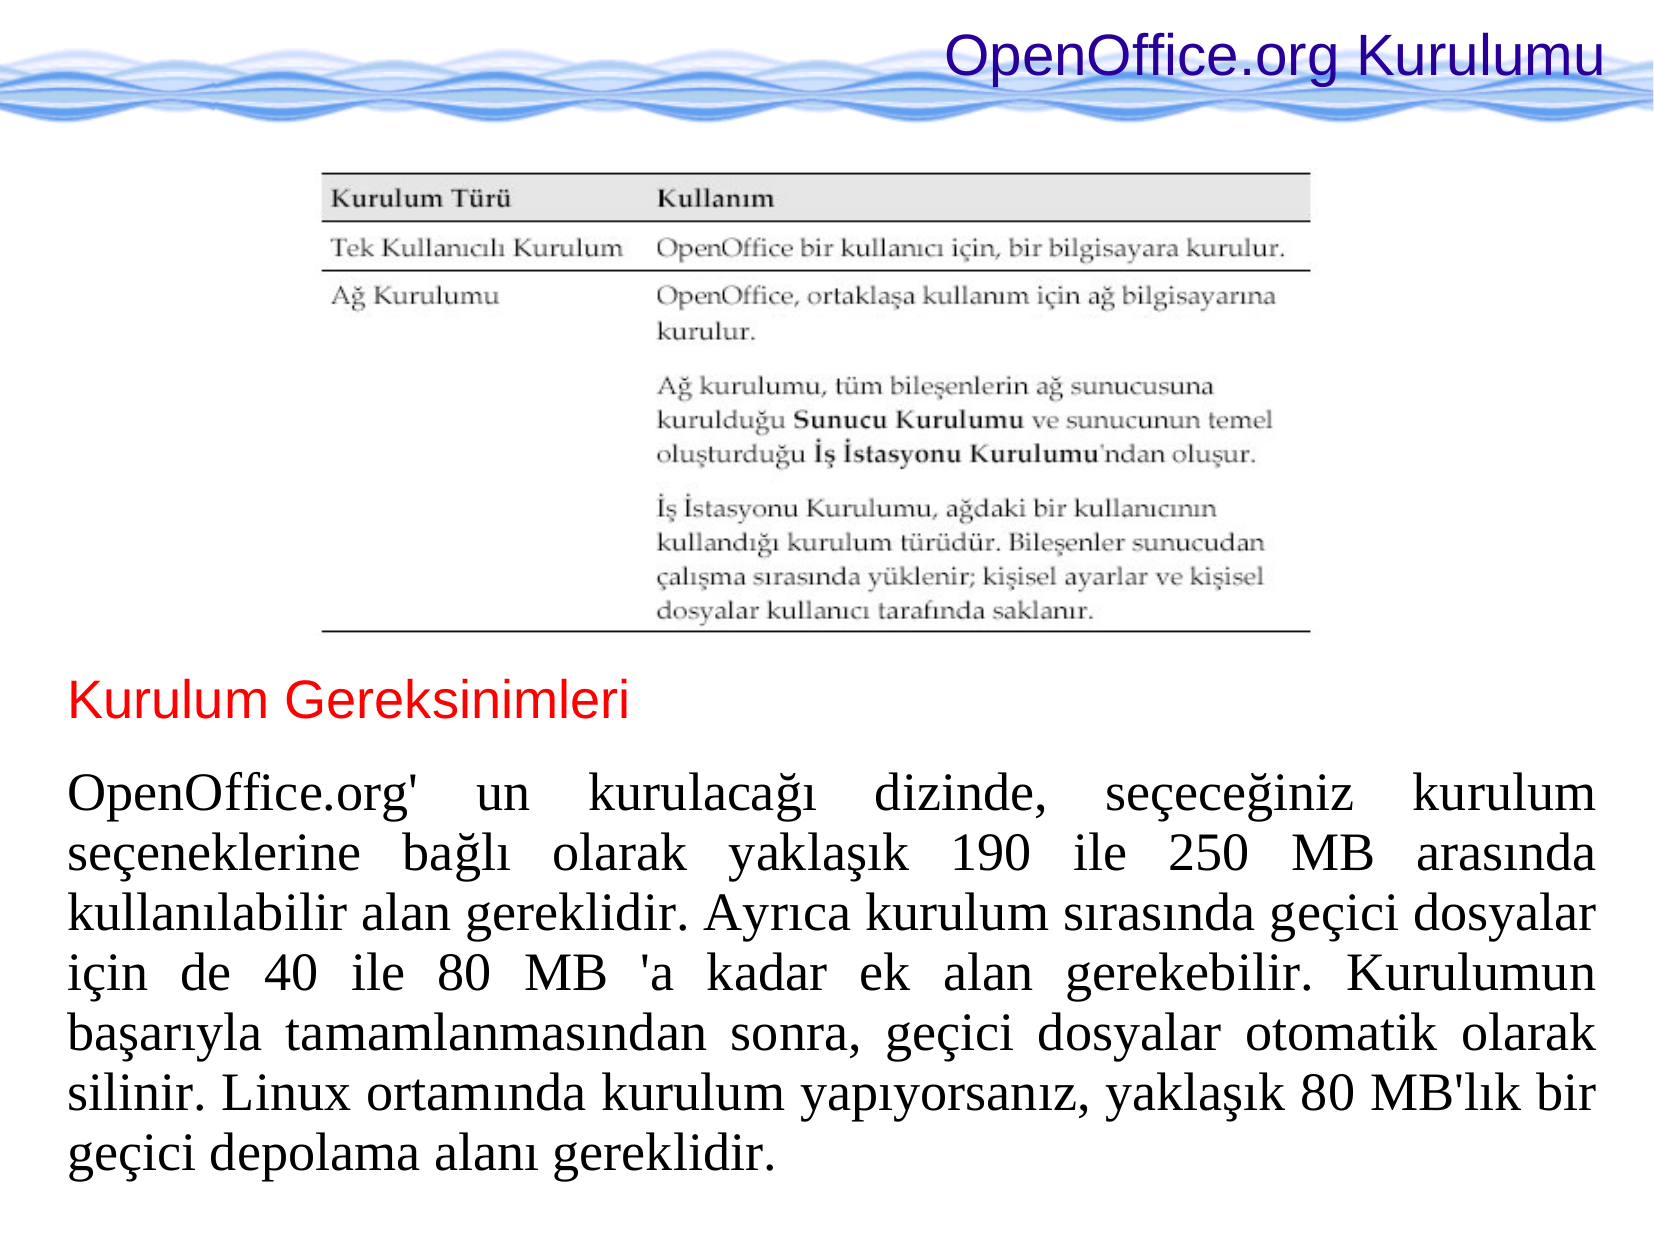

OpenOffice.org Kurulumu
Kurulum Gereksinimleri
OpenOffice.org' un kurulacağı dizinde, seçeceğiniz kurulum seçeneklerine bağlı olarak yaklaşık 190 ile 250 MB arasında kullanılabilir alan gereklidir. Ayrıca kurulum sırasında geçici dosyalar için de 40 ile 80 MB 'a kadar ek alan gerekebilir. Kurulumun başarıyla tamamlanmasından sonra, geçici dosyalar otomatik olarak silinir. Linux ortamında kurulum yapıyorsanız, yaklaşık 80 MB'lık bir geçici depolama alanı gereklidir.